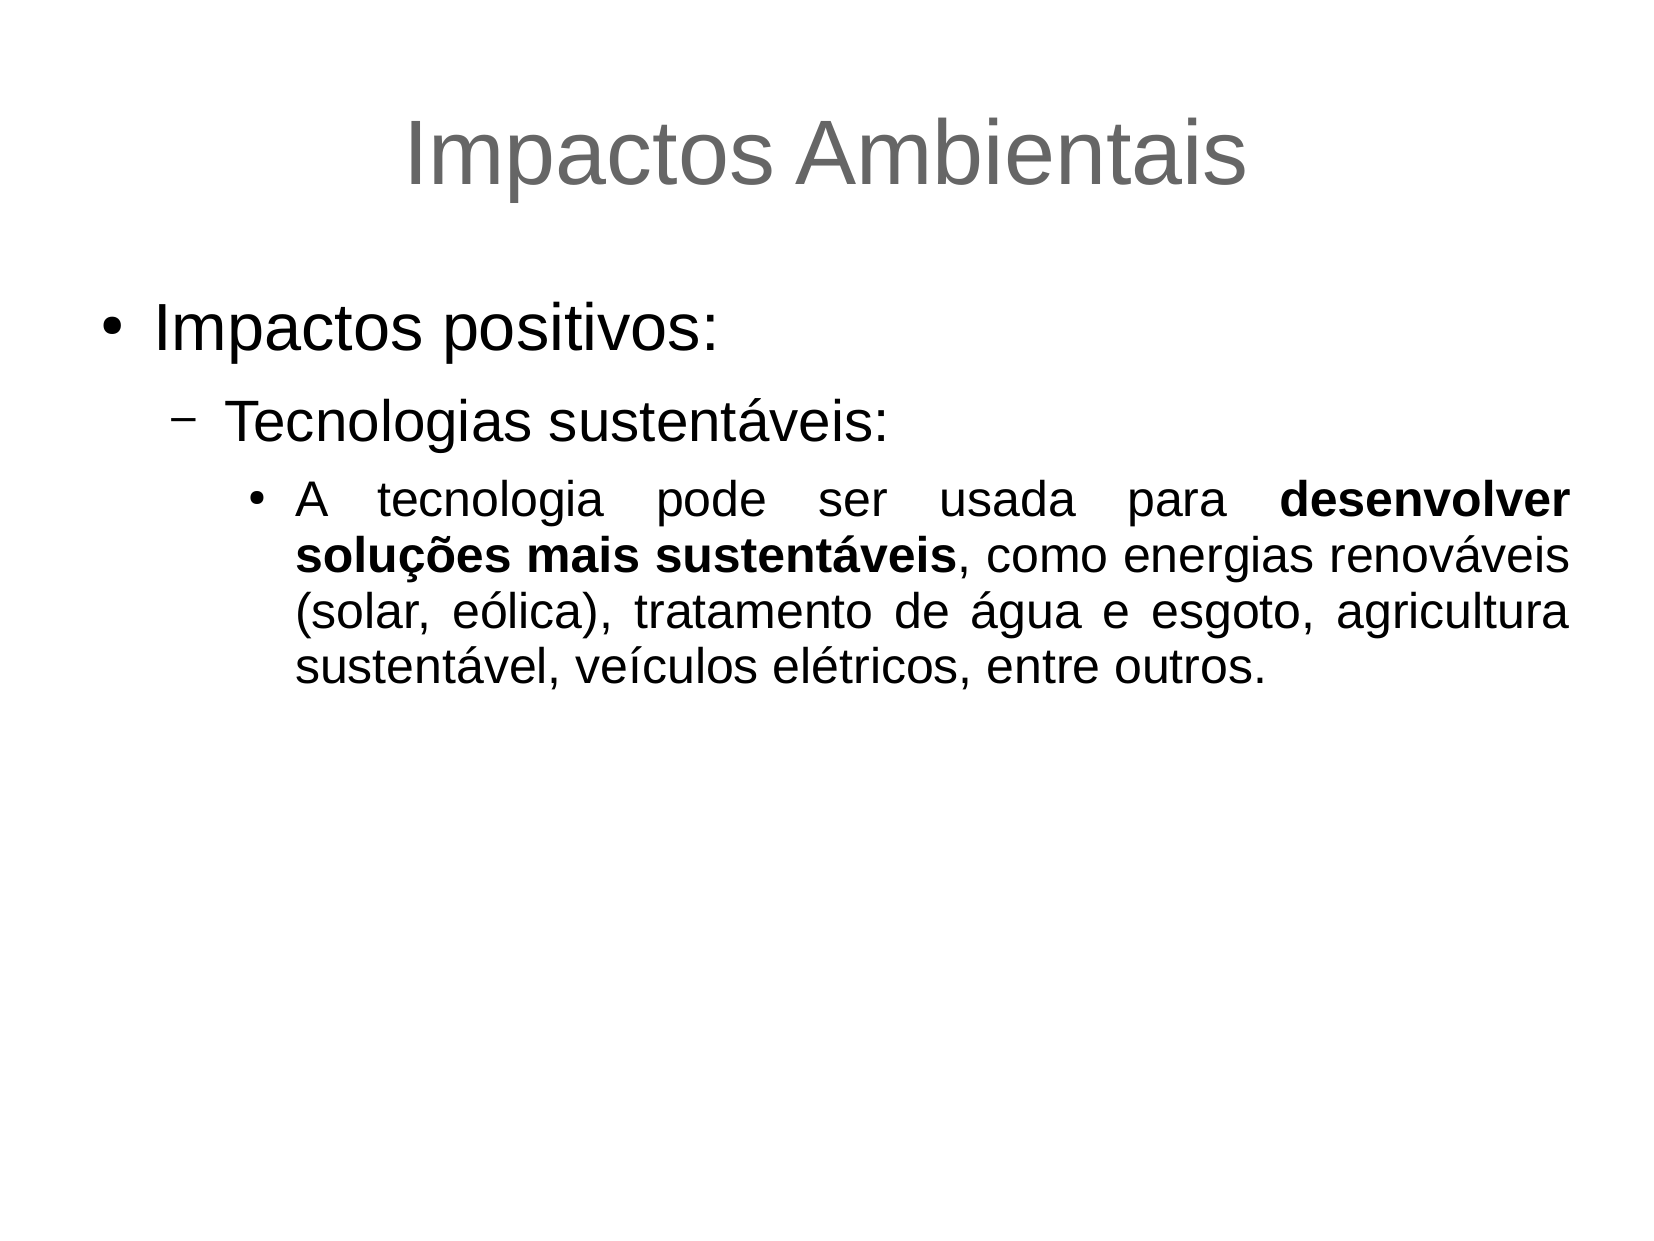

# Impactos Ambientais
Impactos positivos:
Tecnologias sustentáveis:
A tecnologia pode ser usada para desenvolver soluções mais sustentáveis, como energias renováveis (solar, eólica), tratamento de água e esgoto, agricultura sustentável, veículos elétricos, entre outros.